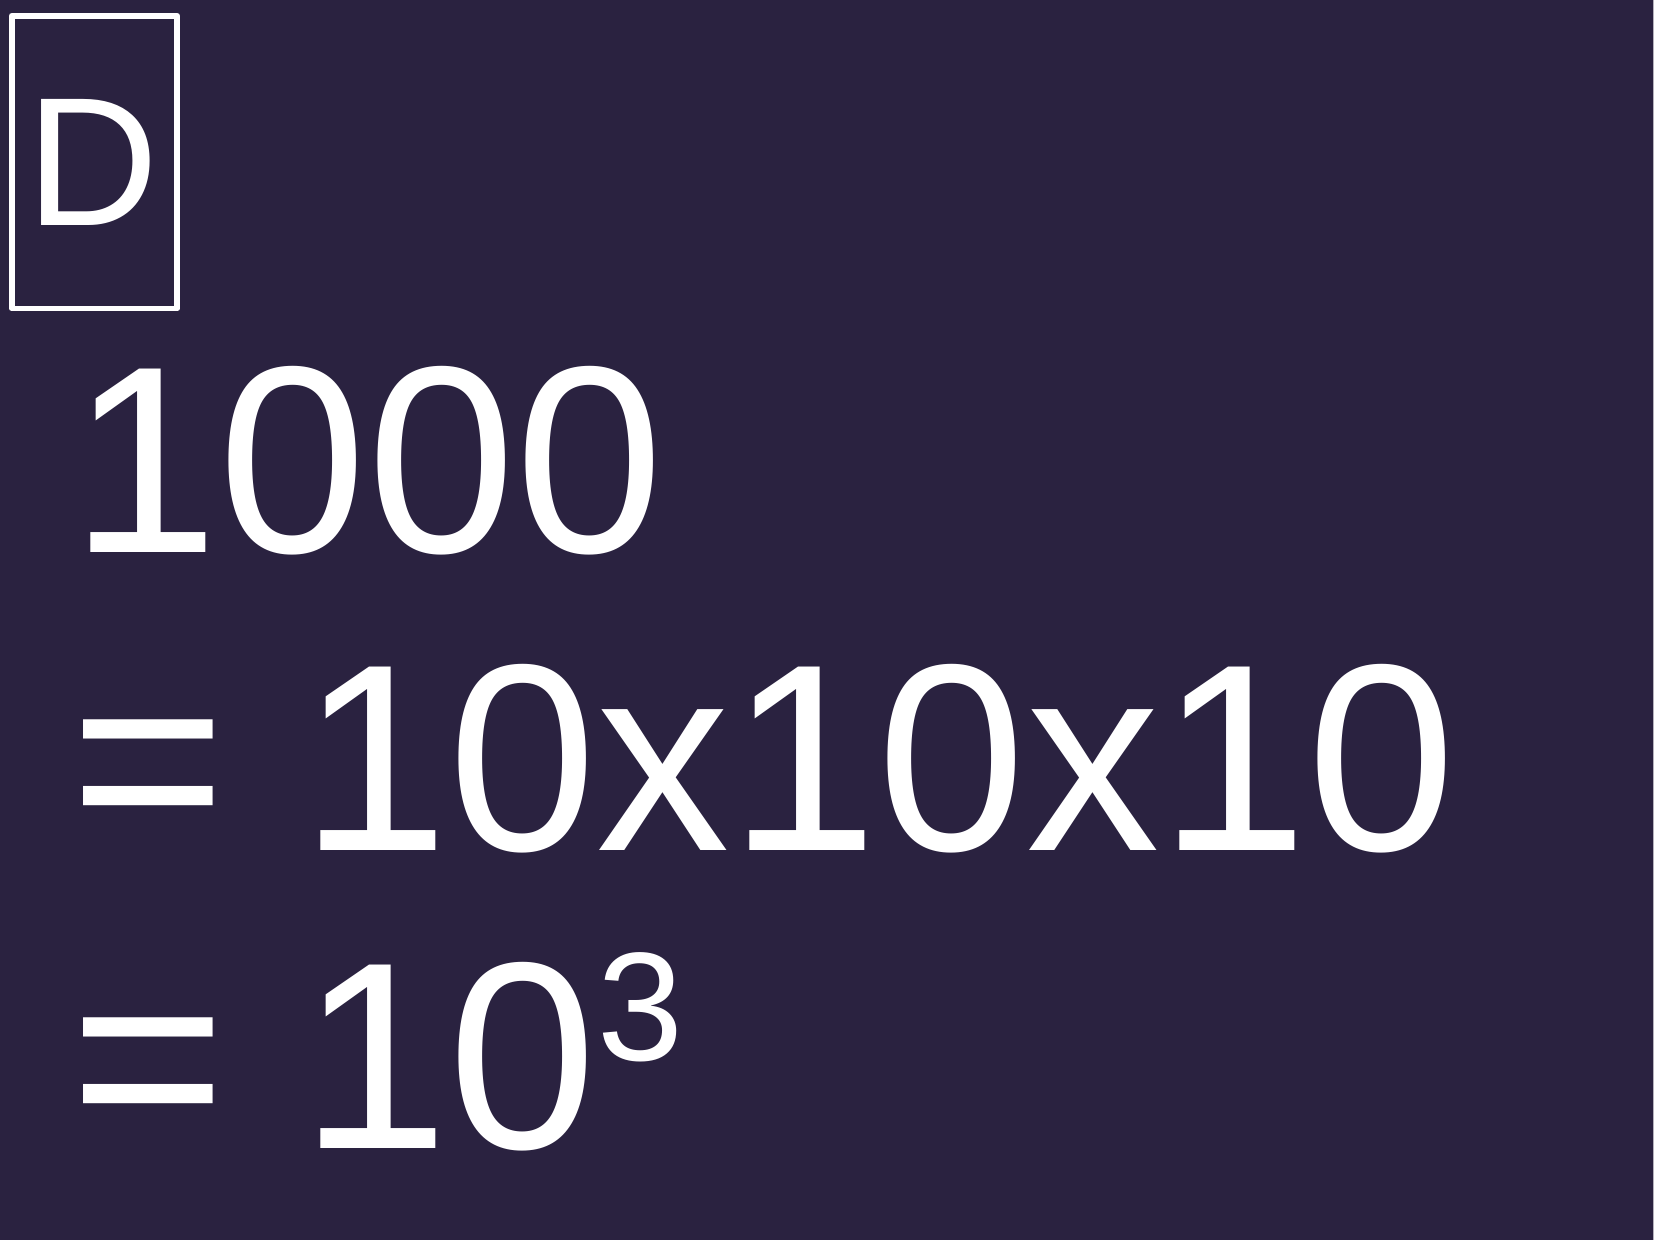

D
# 1000 = 10x10x10 = 103